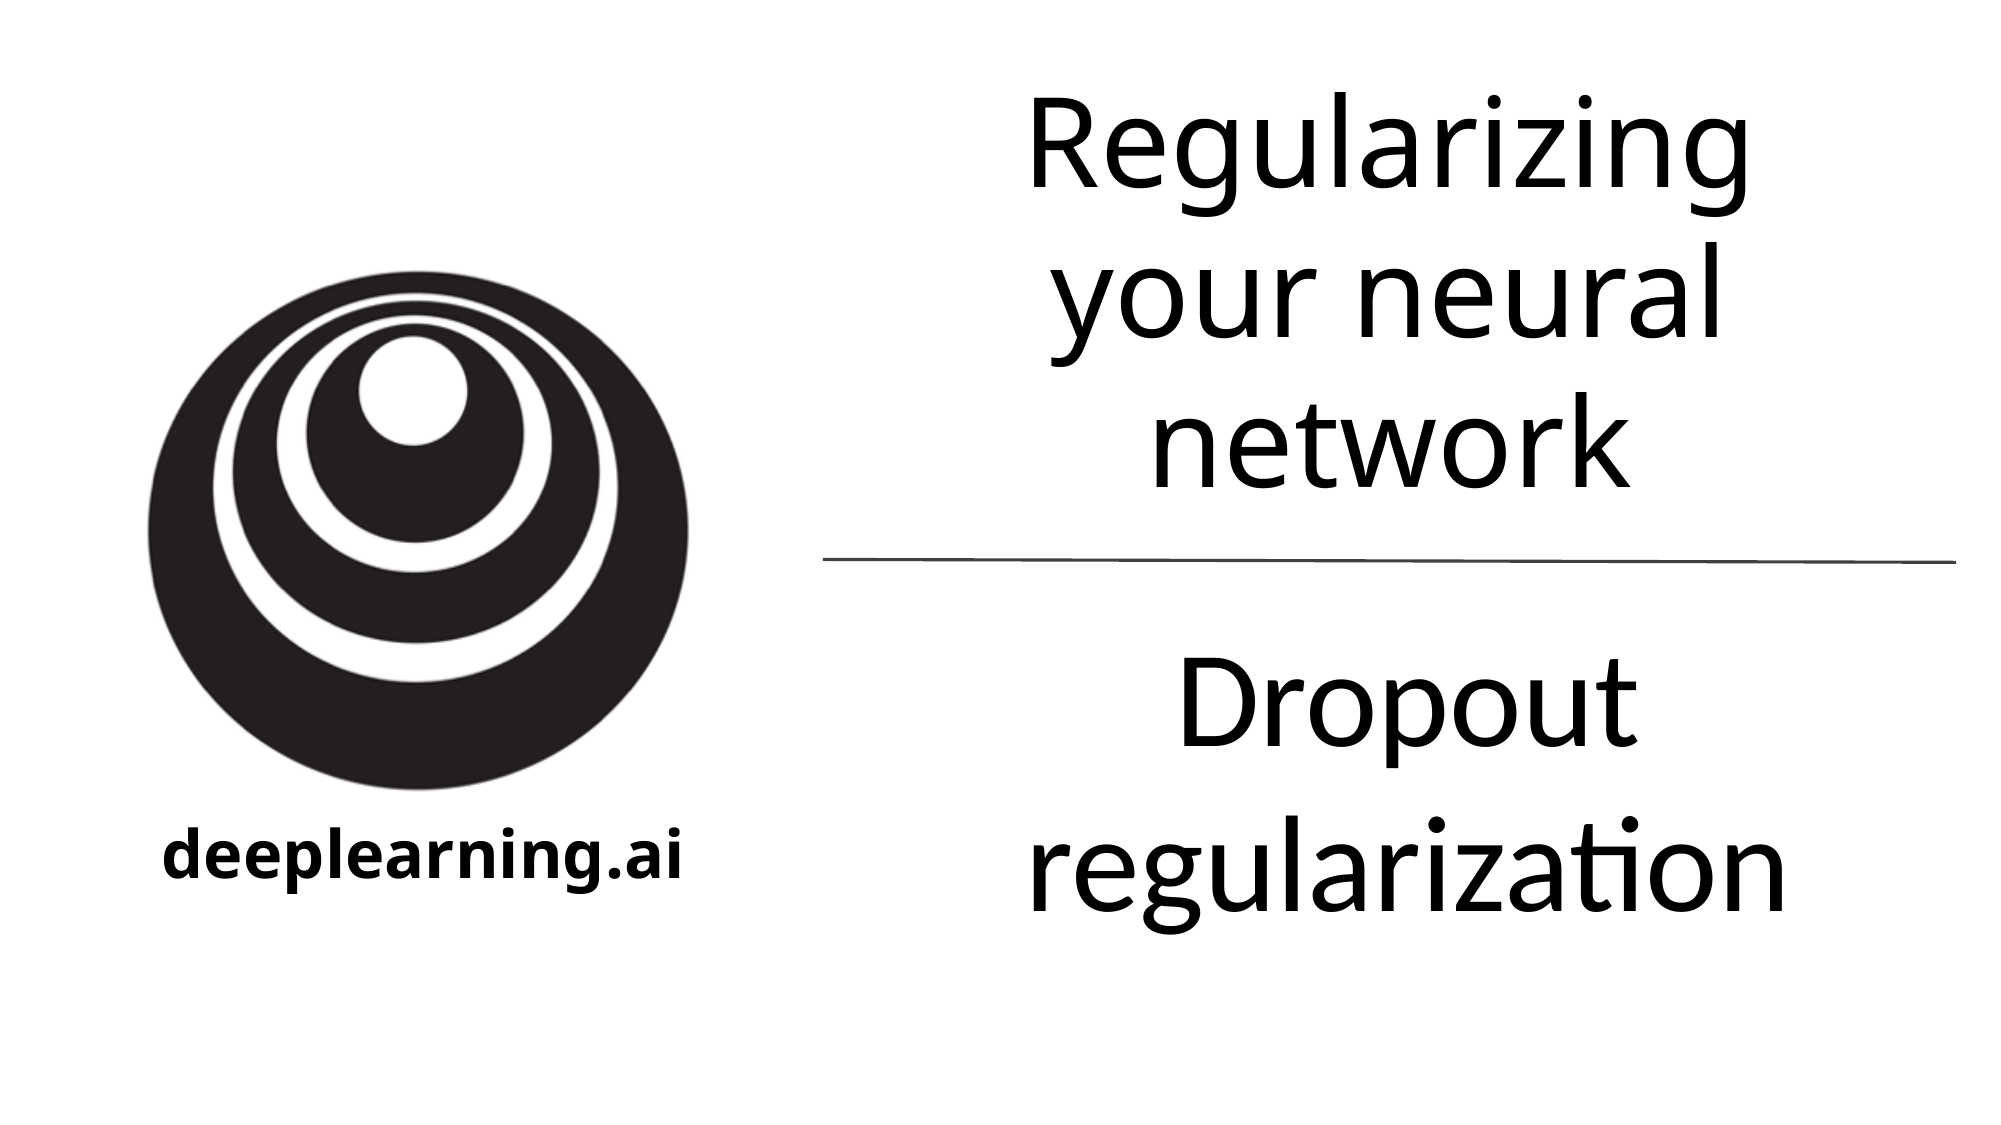

# Regularizing your neural network
deeplearning.ai
Dropout
regularization